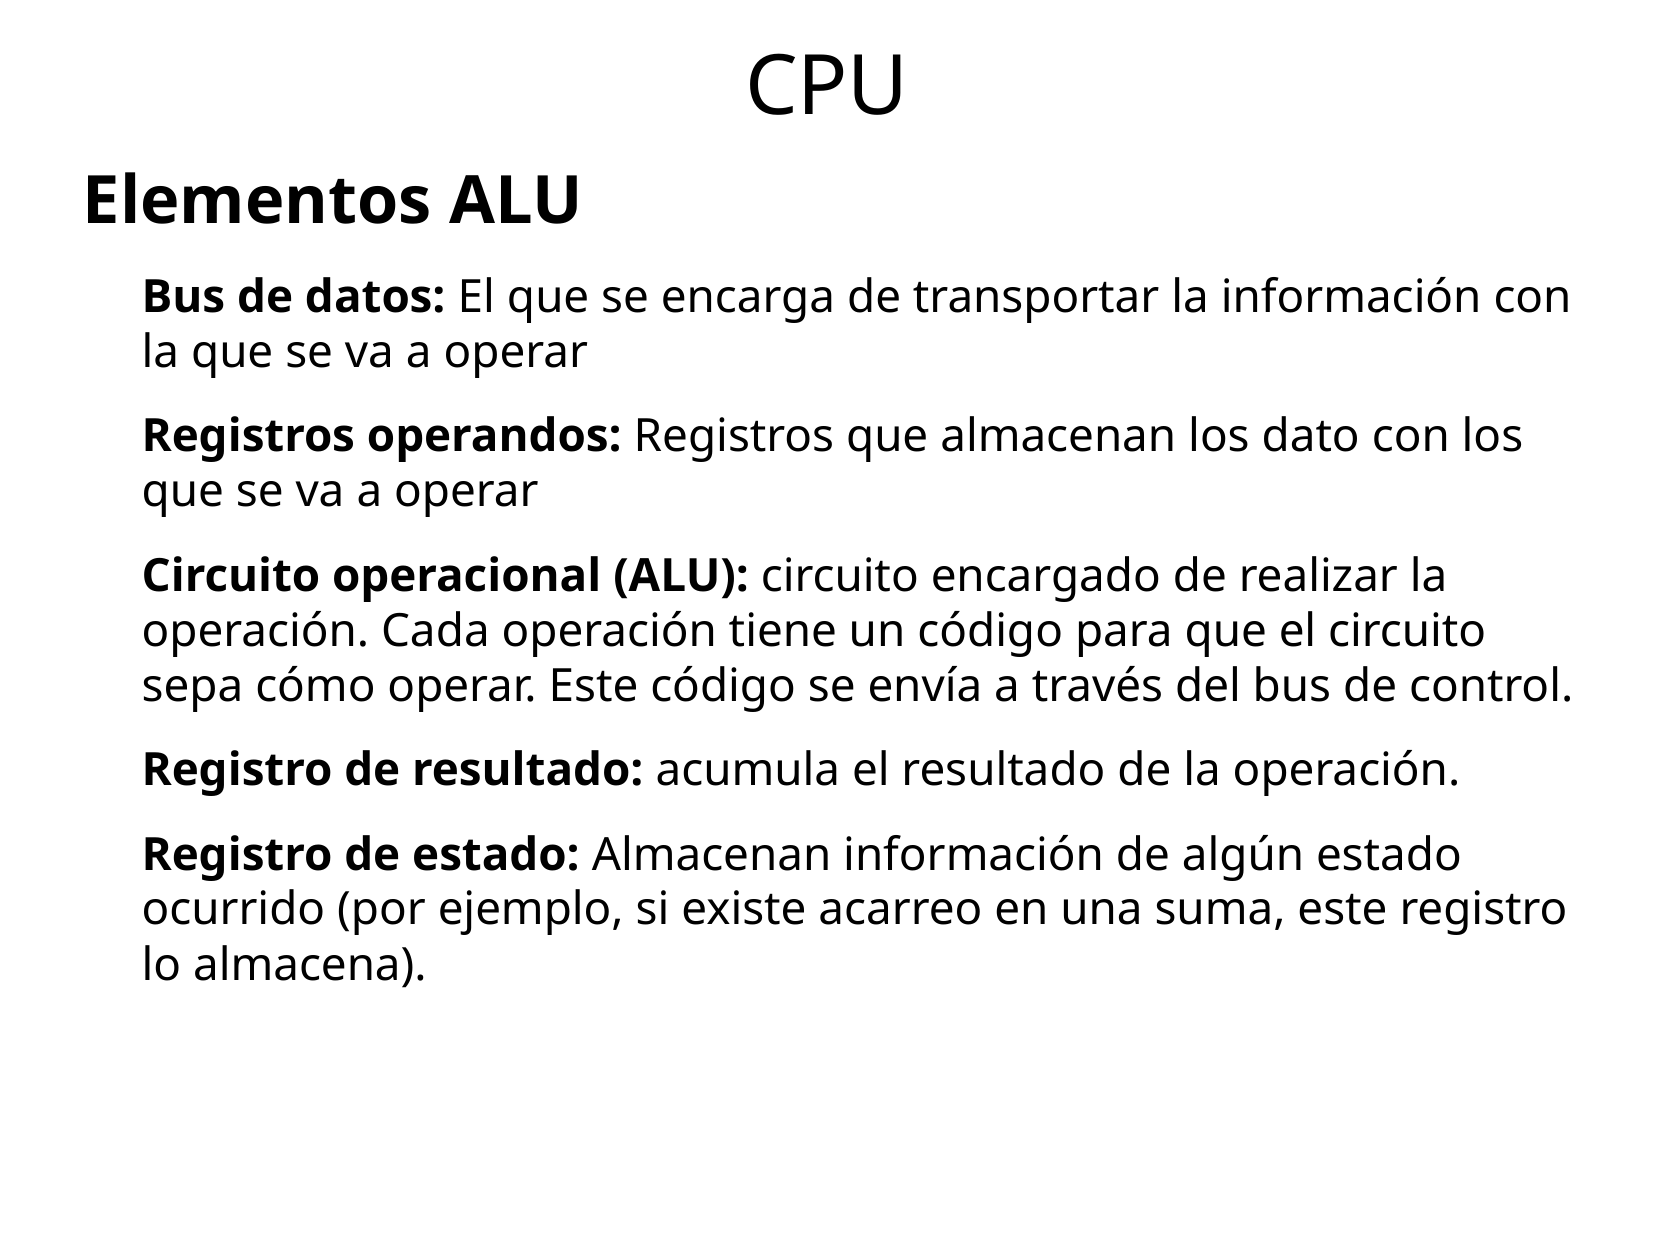

CPU
# Elementos ALU
Bus de datos: El que se encarga de transportar la información con la que se va a operar
Registros operandos: Registros que almacenan los dato con los que se va a operar
Circuito operacional (ALU): circuito encargado de realizar la operación. Cada operación tiene un código para que el circuito sepa cómo operar. Este código se envía a través del bus de control.
Registro de resultado: acumula el resultado de la operación.
Registro de estado: Almacenan información de algún estado ocurrido (por ejemplo, si existe acarreo en una suma, este registro lo almacena).